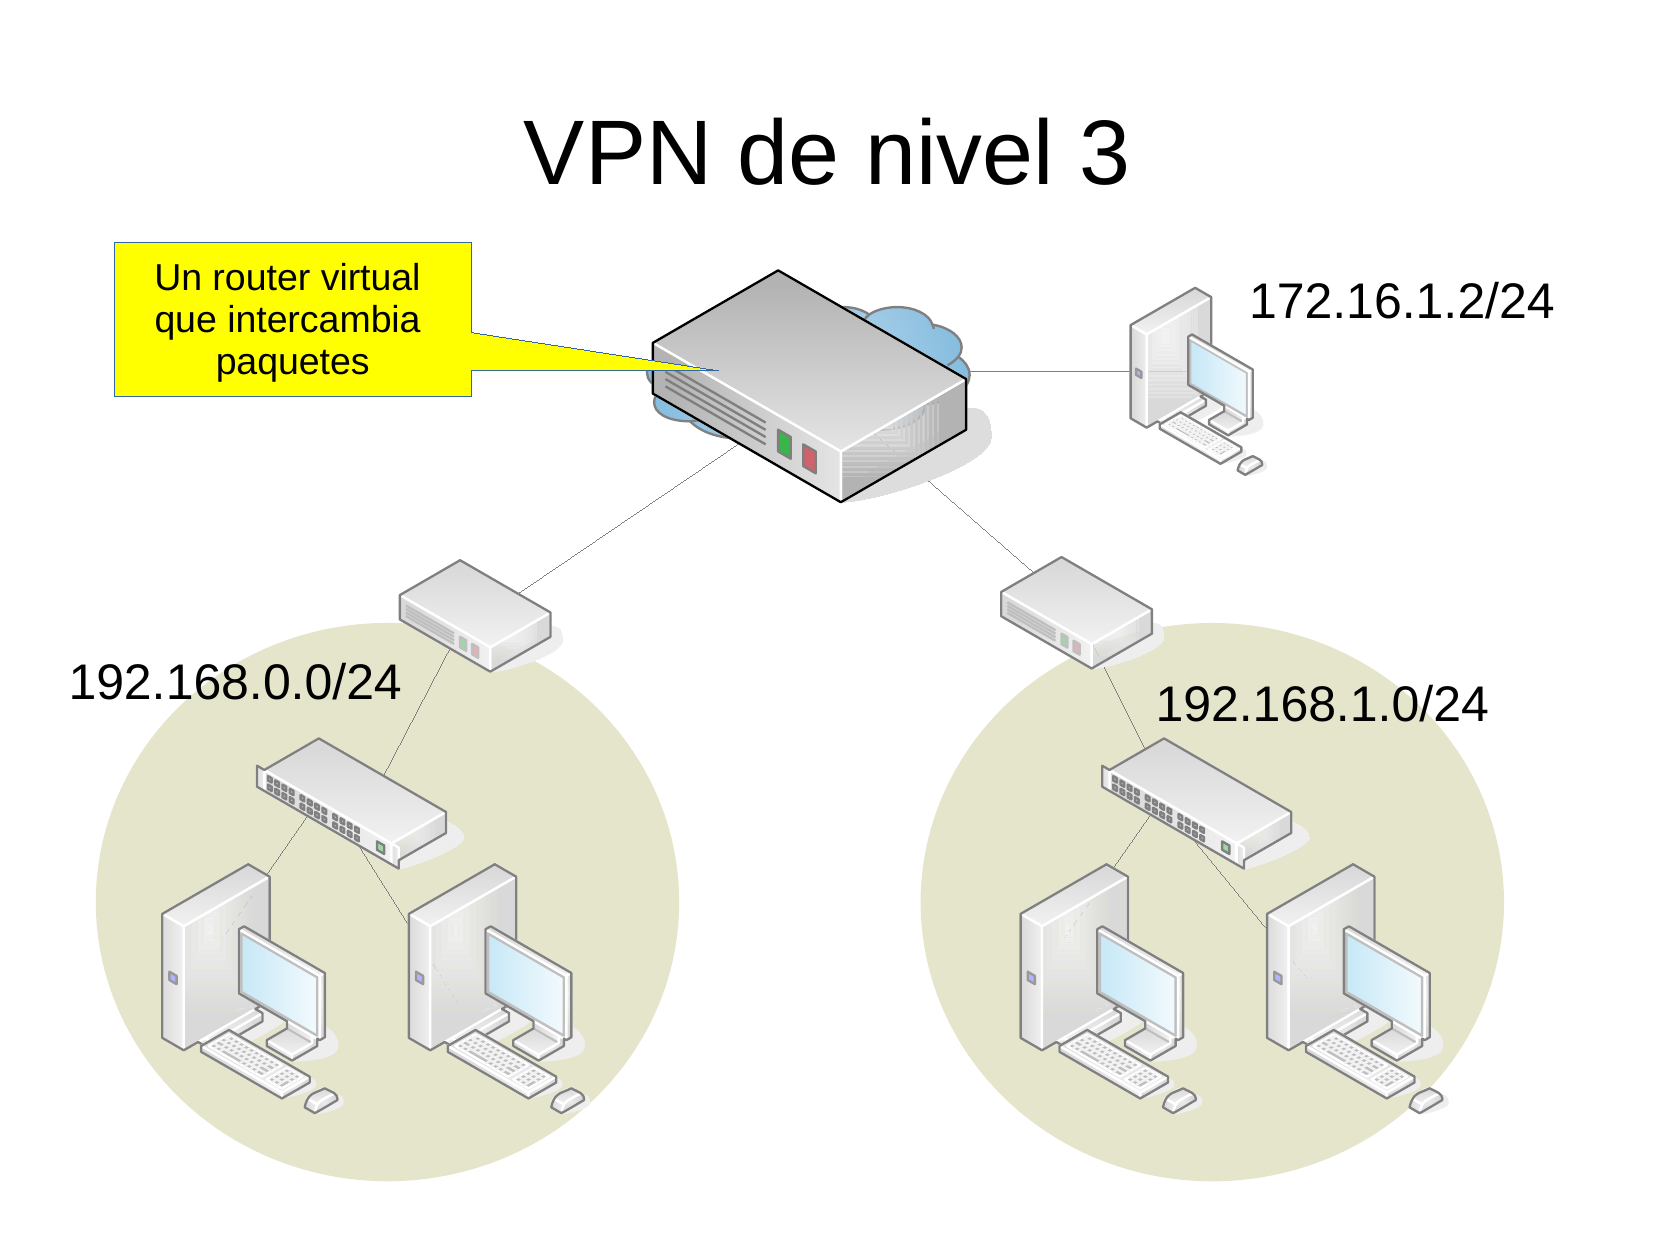

# VPN de nivel 3
Un router virtual
que intercambia
paquetes
172.16.1.2/24
192.168.0.0/24
192.168.1.0/24